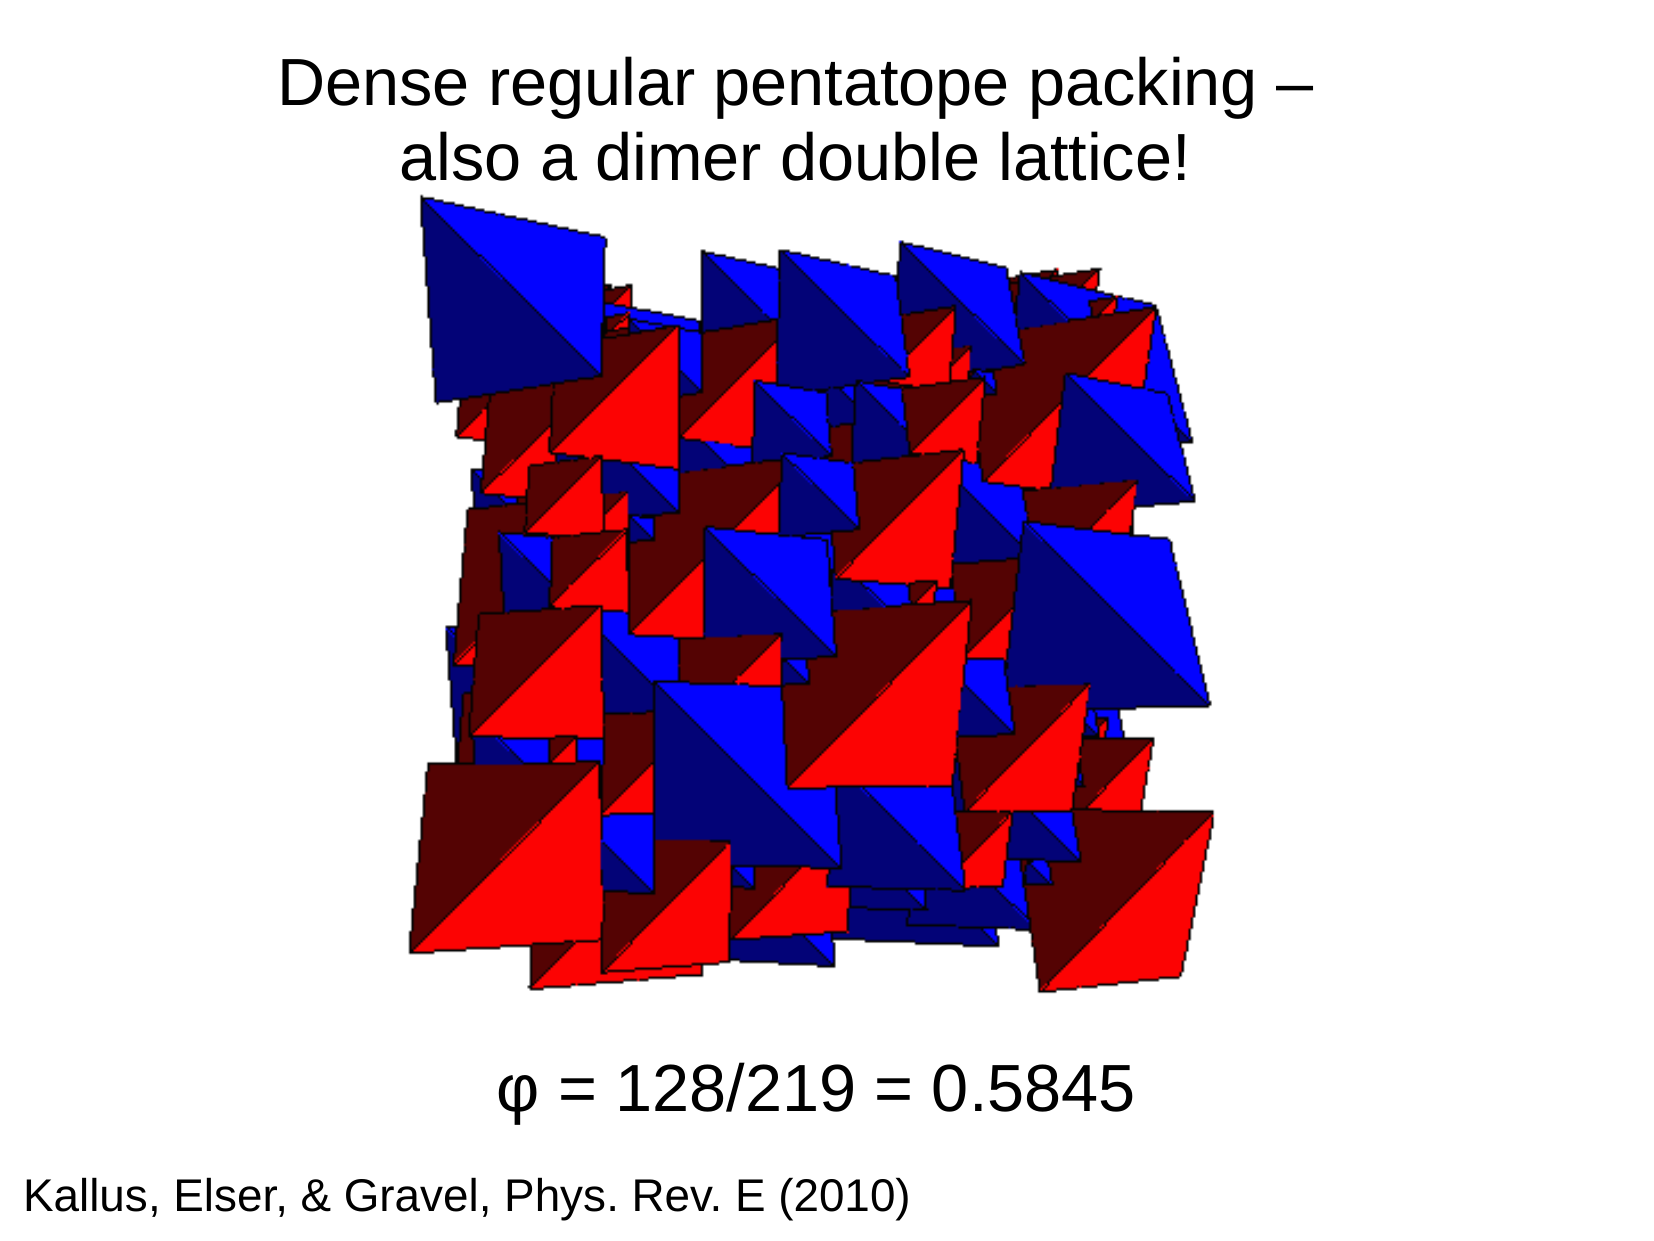

Dense regular pentatope packing –
also a dimer double lattice!
φ = 128/219 = 0.5845
Kallus, Elser, & Gravel, Phys. Rev. E (2010)